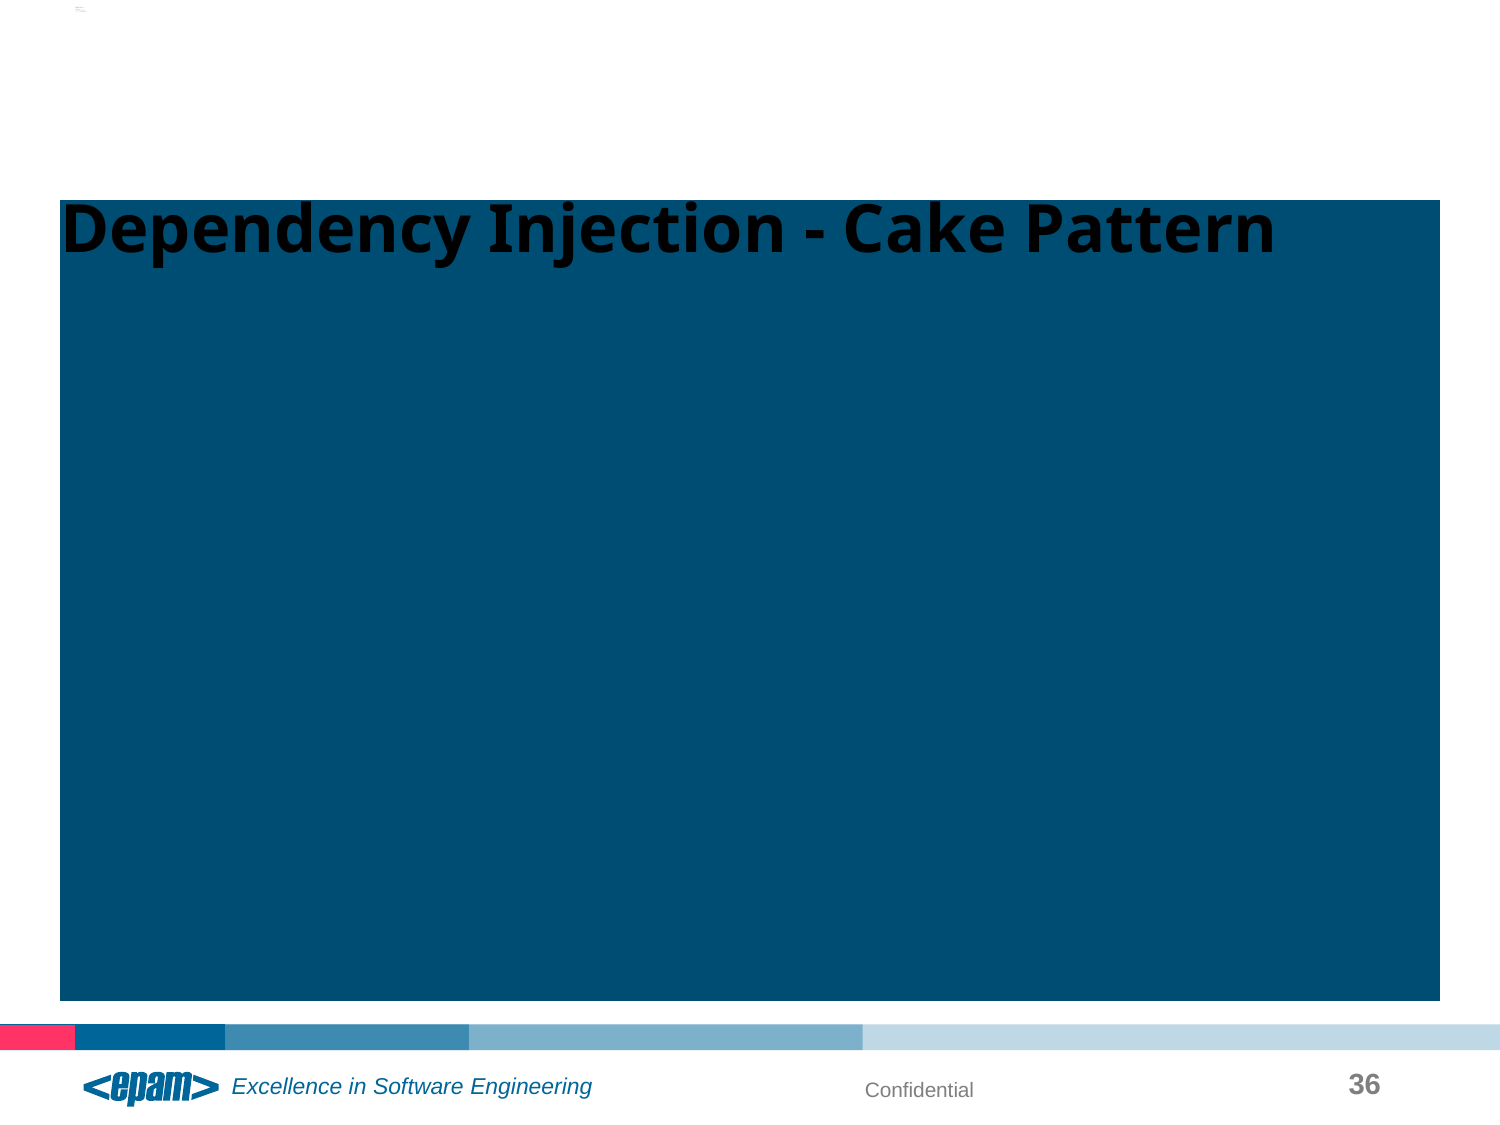

# // the first piece of cake
trait NameProviderComponent {
 val nameProvider: NameProvider
 trait NameProvider { def getName: String }
}
// the second one
trait SayHelloComponent {
 val sayHelloService: SayHelloService
 trait SayHelloService { def sayHello: Unit }
}
trait Components extends NameProviderComponent
 with SayHelloComponent
Dependency Injection - Cake Pattern
Confidential